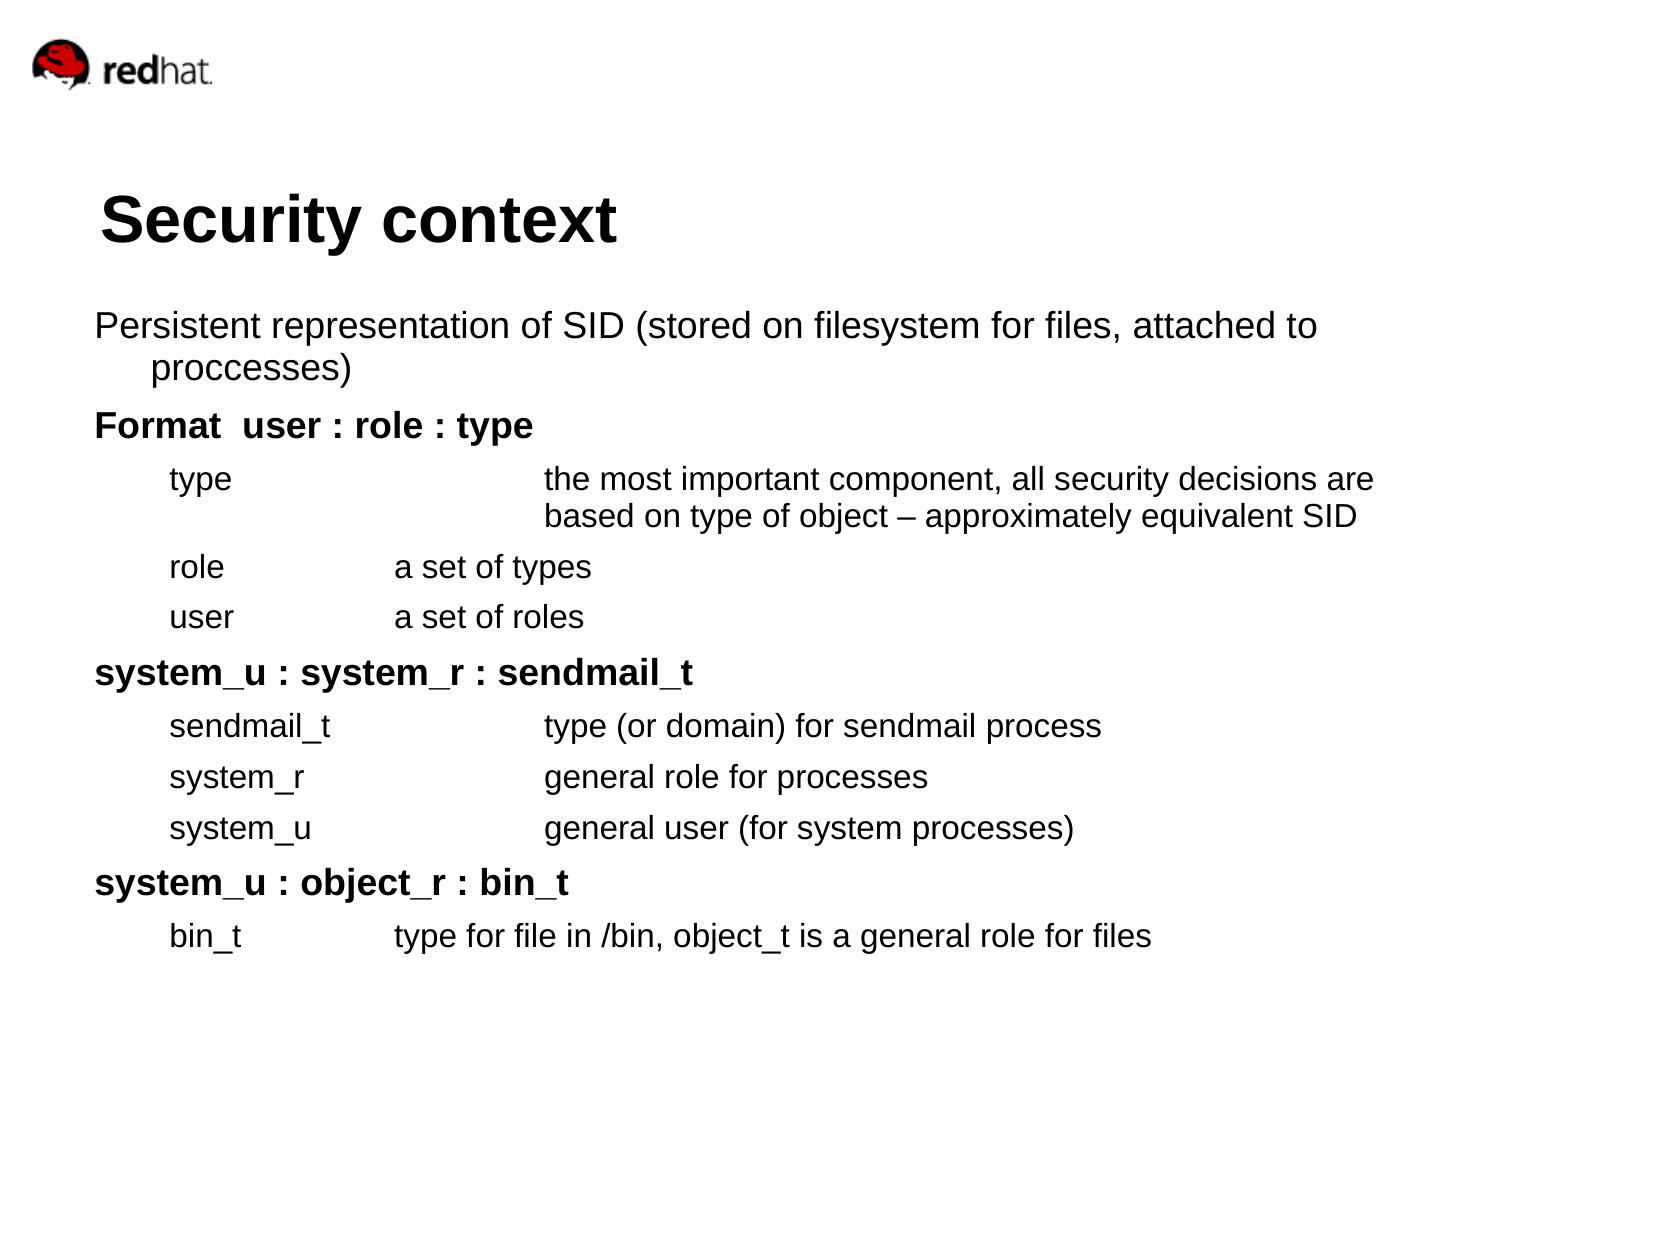

# Security context
Persistent representation of SID (stored on filesystem for files, attached to proccesses)
Format user : role : type
type 		the most important component, all security decisions are 					based on type of object – approximately equivalent SID
role 		a set of types
user 		a set of roles
system_u : system_r : sendmail_t
sendmail_t		type (or domain) for sendmail process
system_r		general role for processes
system_u		general user (for system processes)
system_u : object_r : bin_t
bin_t		type for file in /bin, object_t is a general role for files